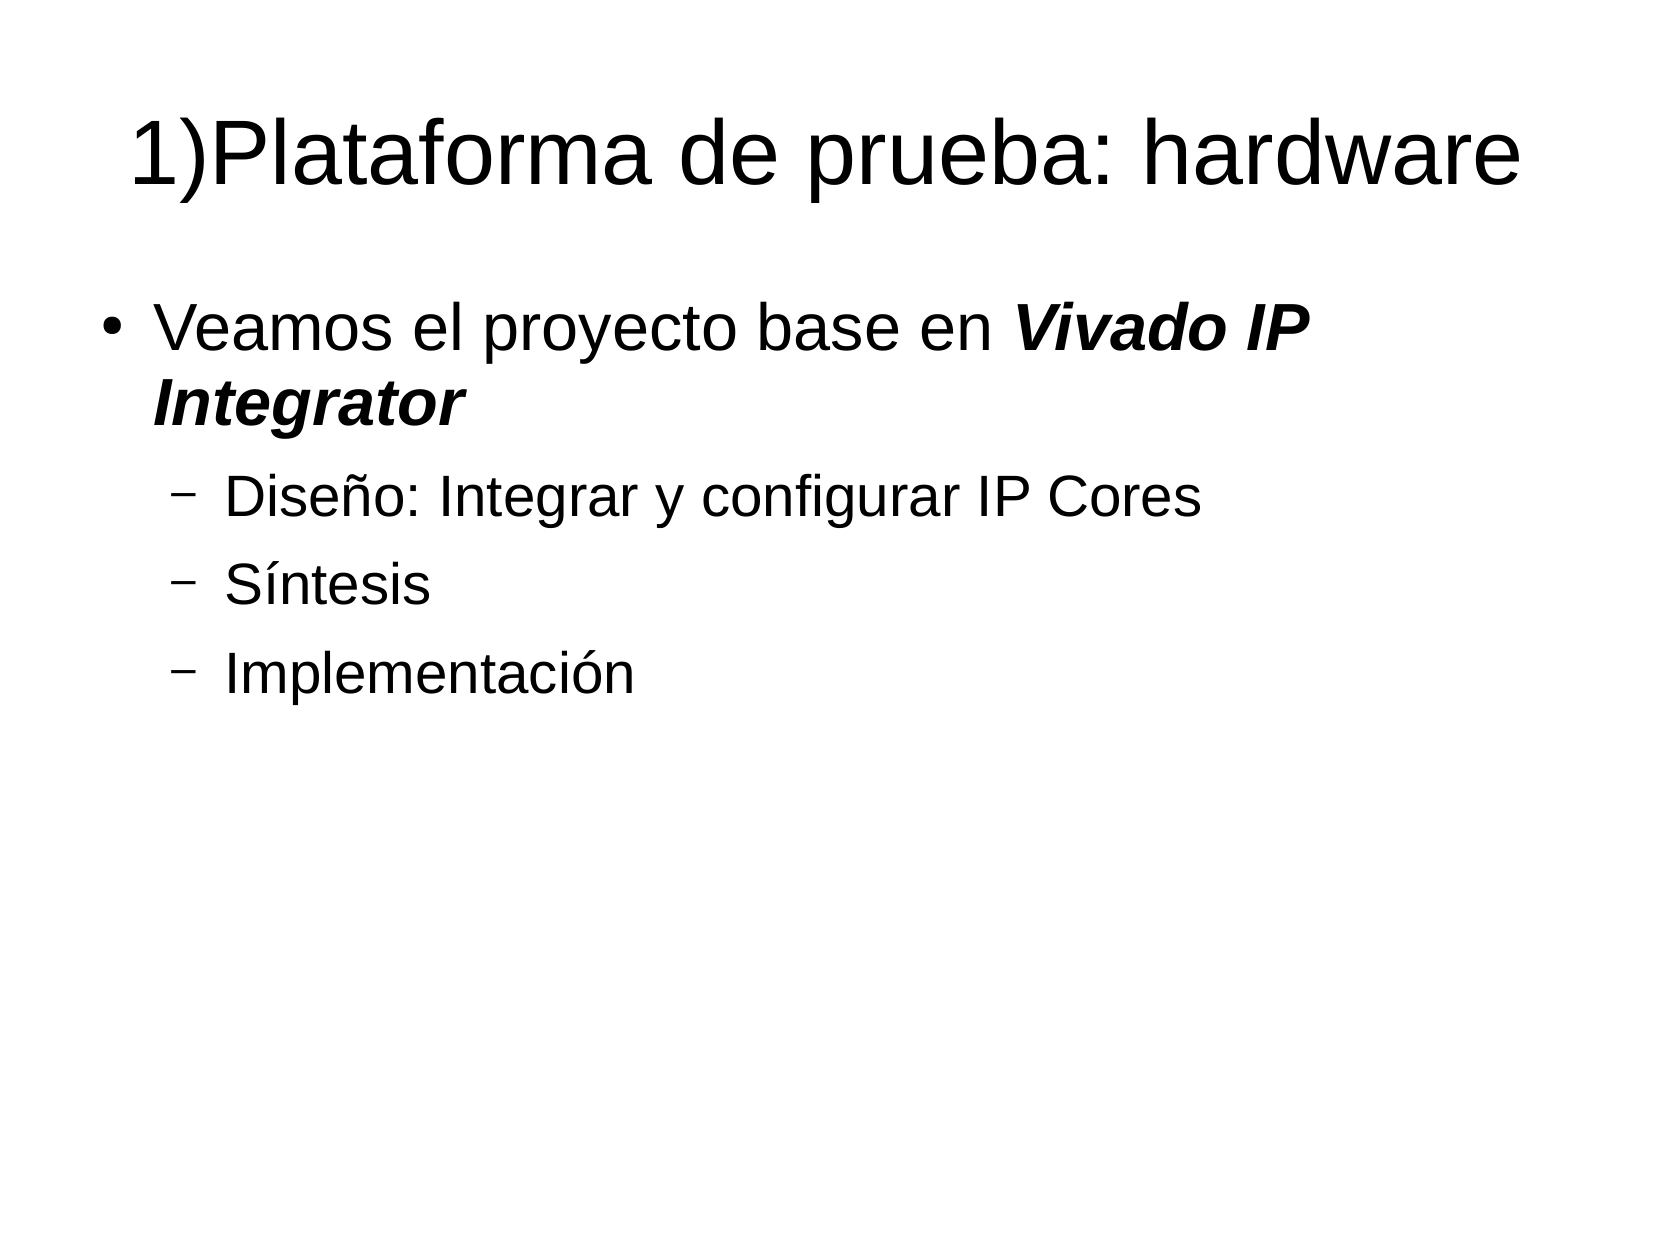

# 1)Plataforma de prueba: hardware
Veamos el proyecto base en Vivado IP Integrator
Diseño: Integrar y configurar IP Cores
Síntesis
Implementación